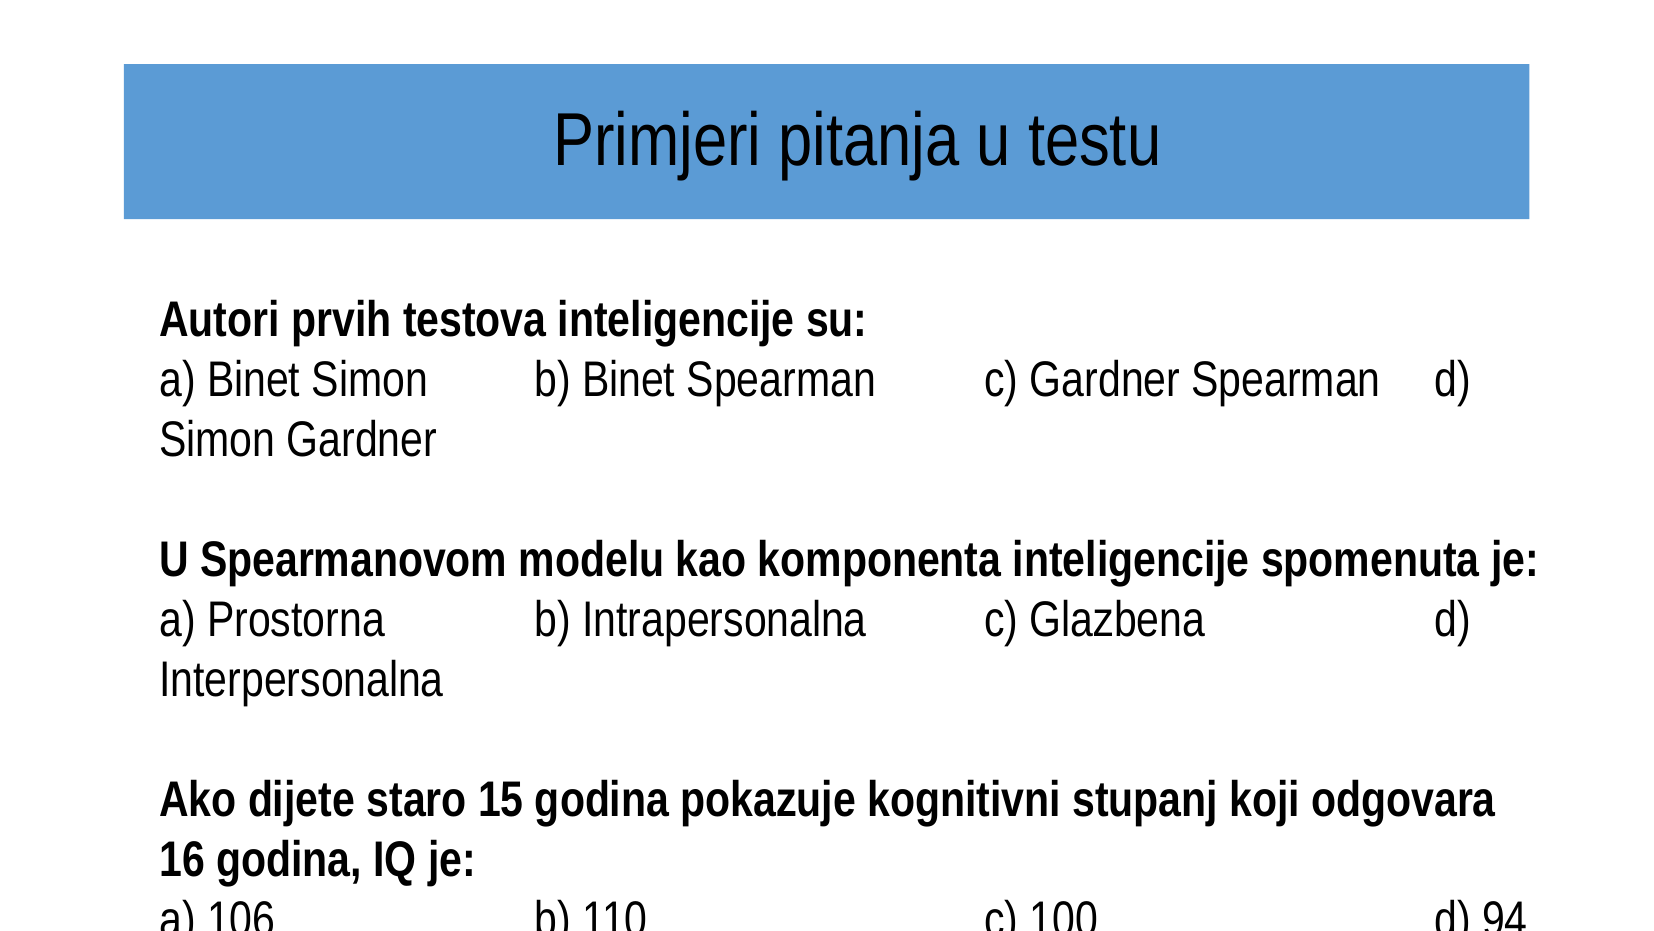

# Primjeri pitanja u testu
Autori prvih testova inteligencije su:
a) Binet Simon		b) Binet Spearman		c) Gardner Spearman	d) Simon Gardner
U Spearmanovom modelu kao komponenta inteligencije spomenuta je:
a) Prostorna		b) Intrapersonalna		c) Glazbena				d) Interpersonalna
Ako dijete staro 15 godina pokazuje kognitivni stupanj koji odgovara 16 godina, IQ je:
a) 106				b) 110					c) 100					d) 94